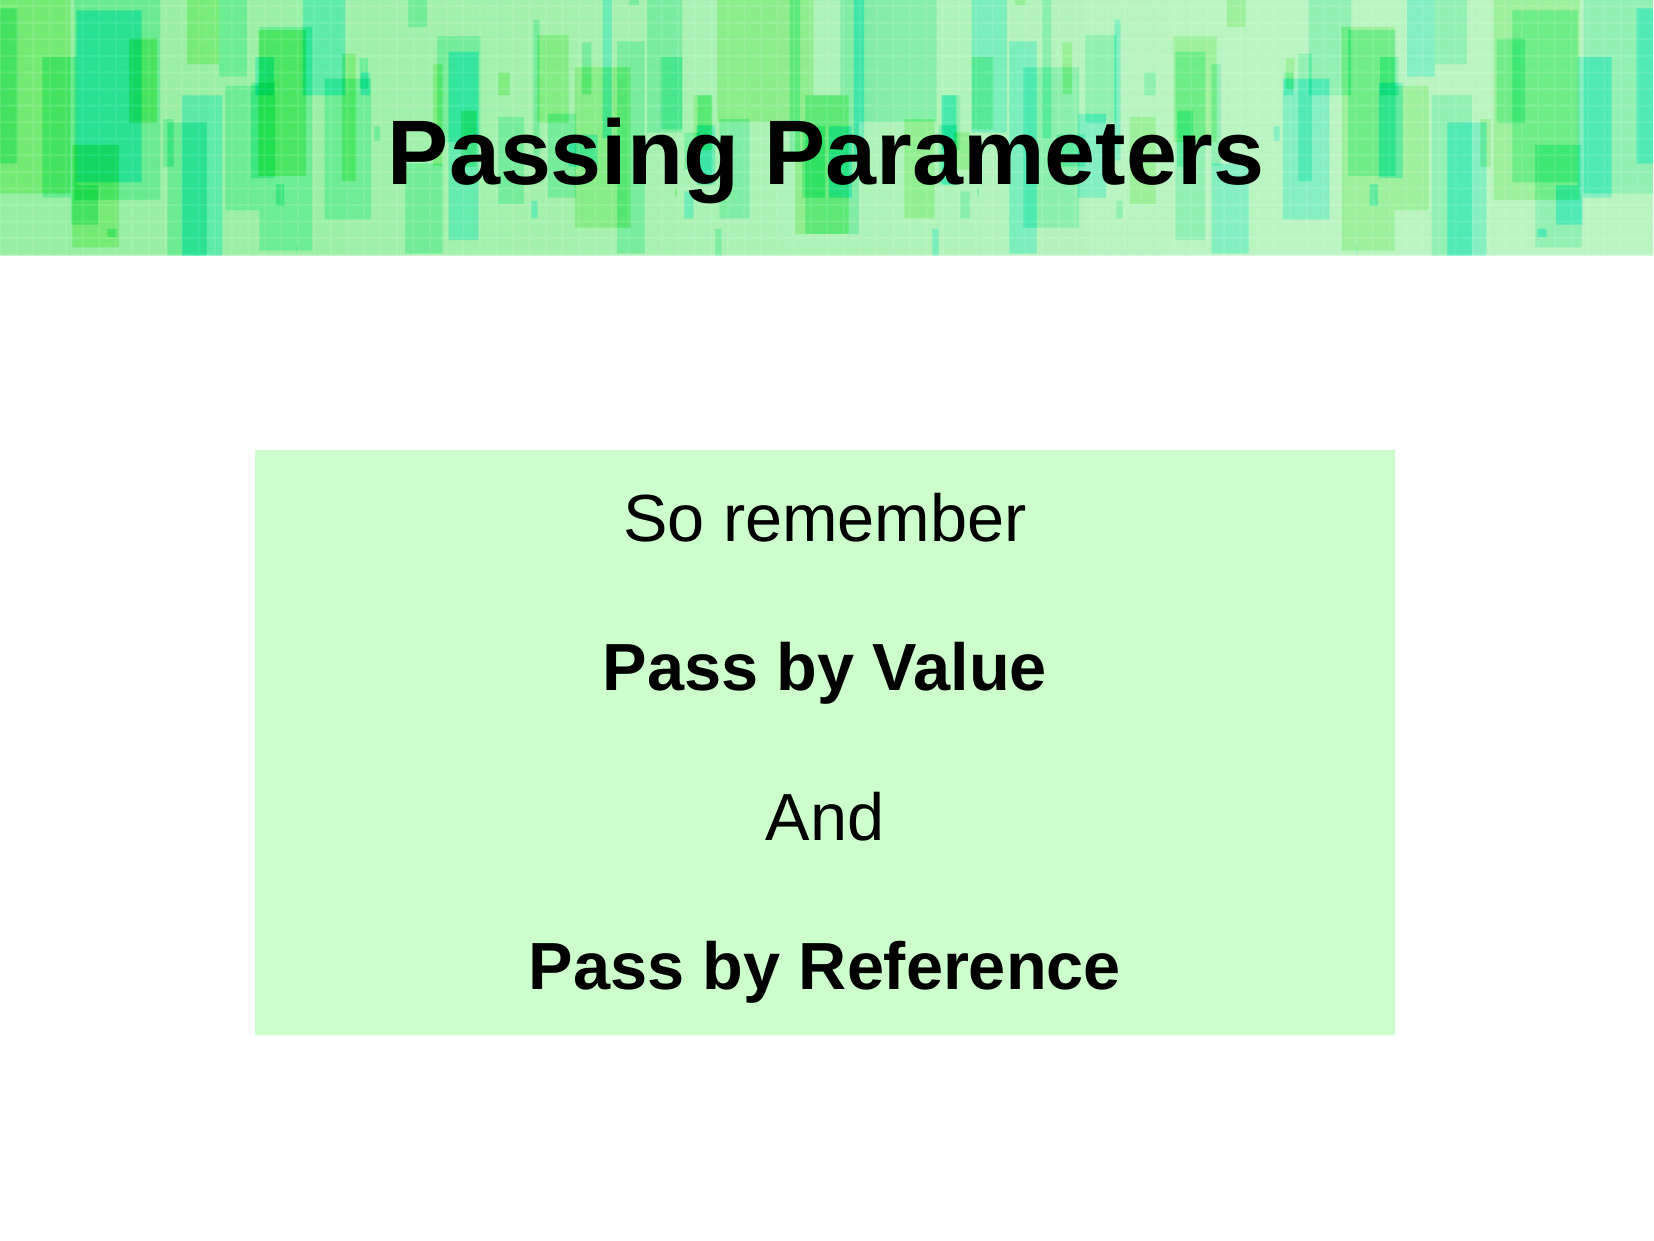

# Passing Parameters
So remember
Pass by Value
And
Pass by Reference